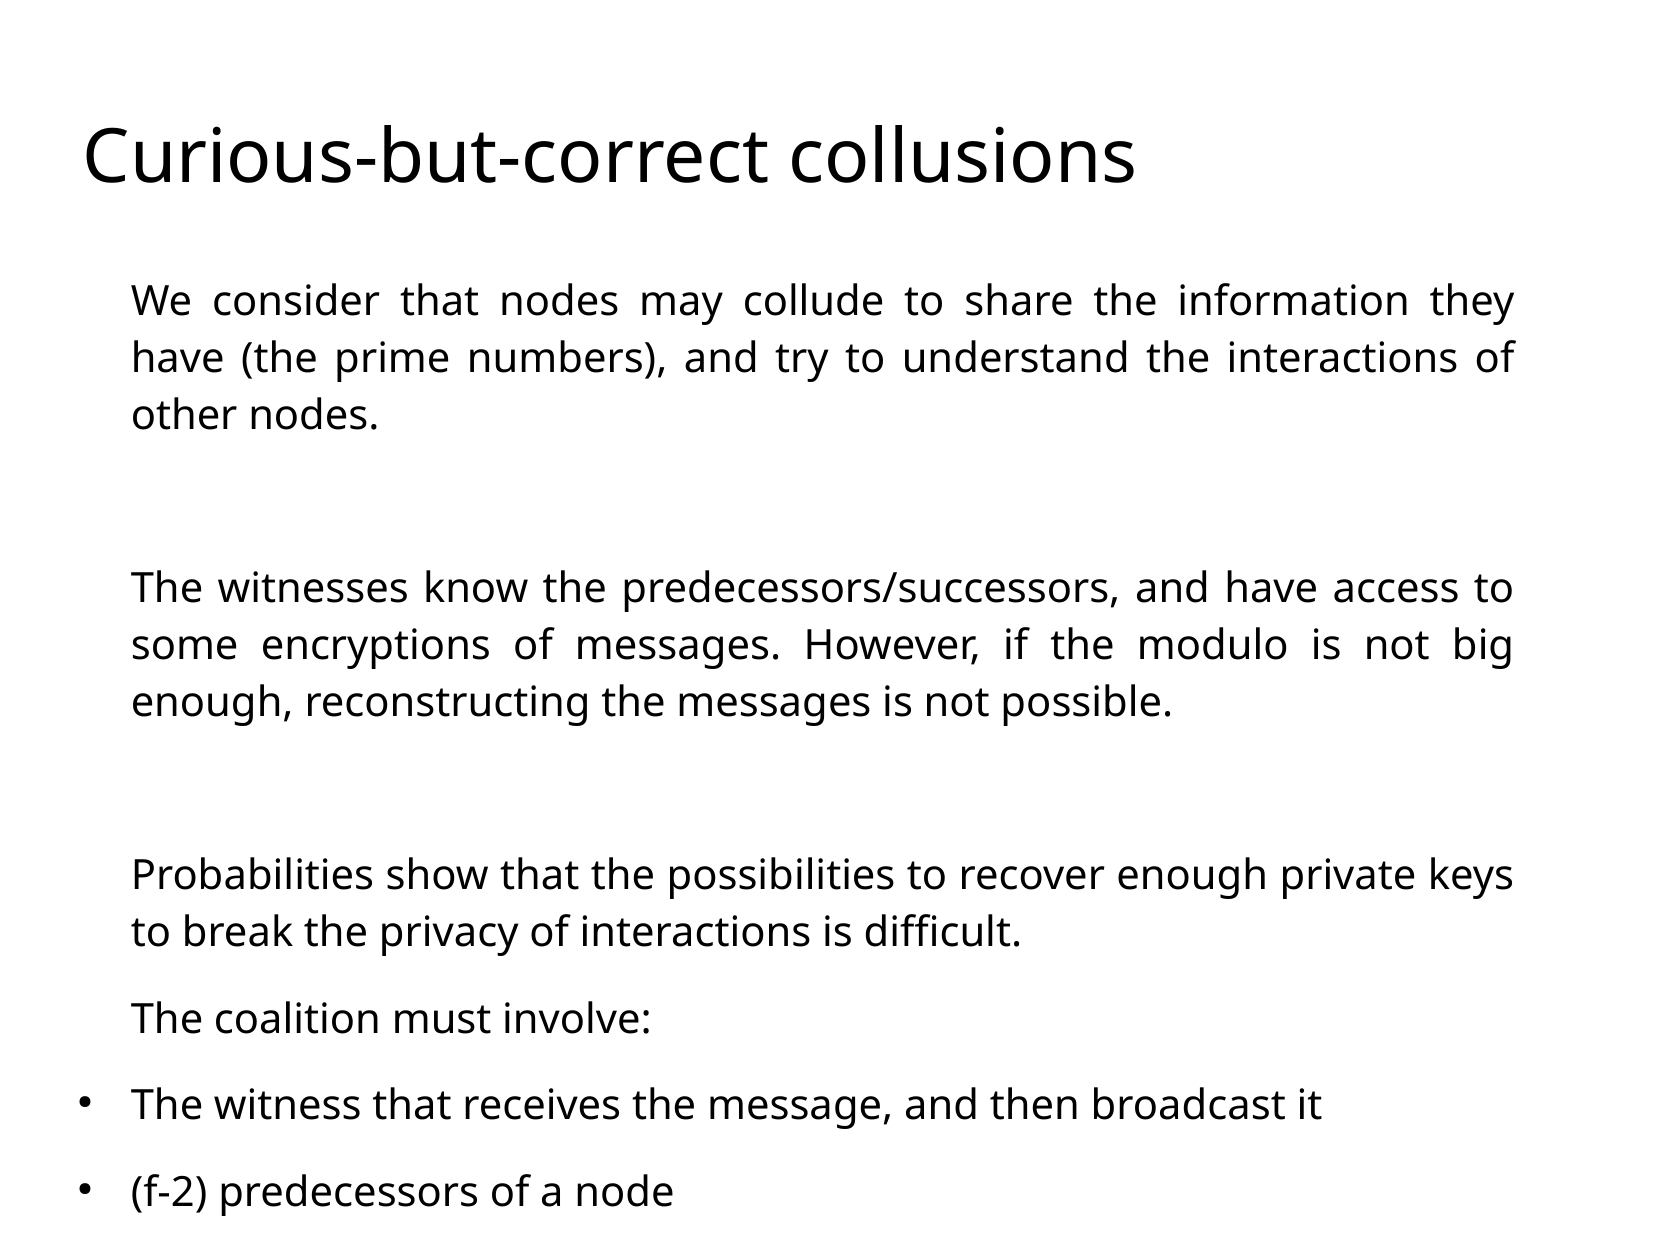

# Curious-but-correct collusions
We consider that nodes may collude to share the information they have (the prime numbers), and try to understand the interactions of other nodes.
The witnesses know the predecessors/successors, and have access to some encryptions of messages. However, if the modulo is not big enough, reconstructing the messages is not possible.
Probabilities show that the possibilities to recover enough private keys to break the privacy of interactions is difficult.
The coalition must involve:
The witness that receives the message, and then broadcast it
(f-2) predecessors of a node